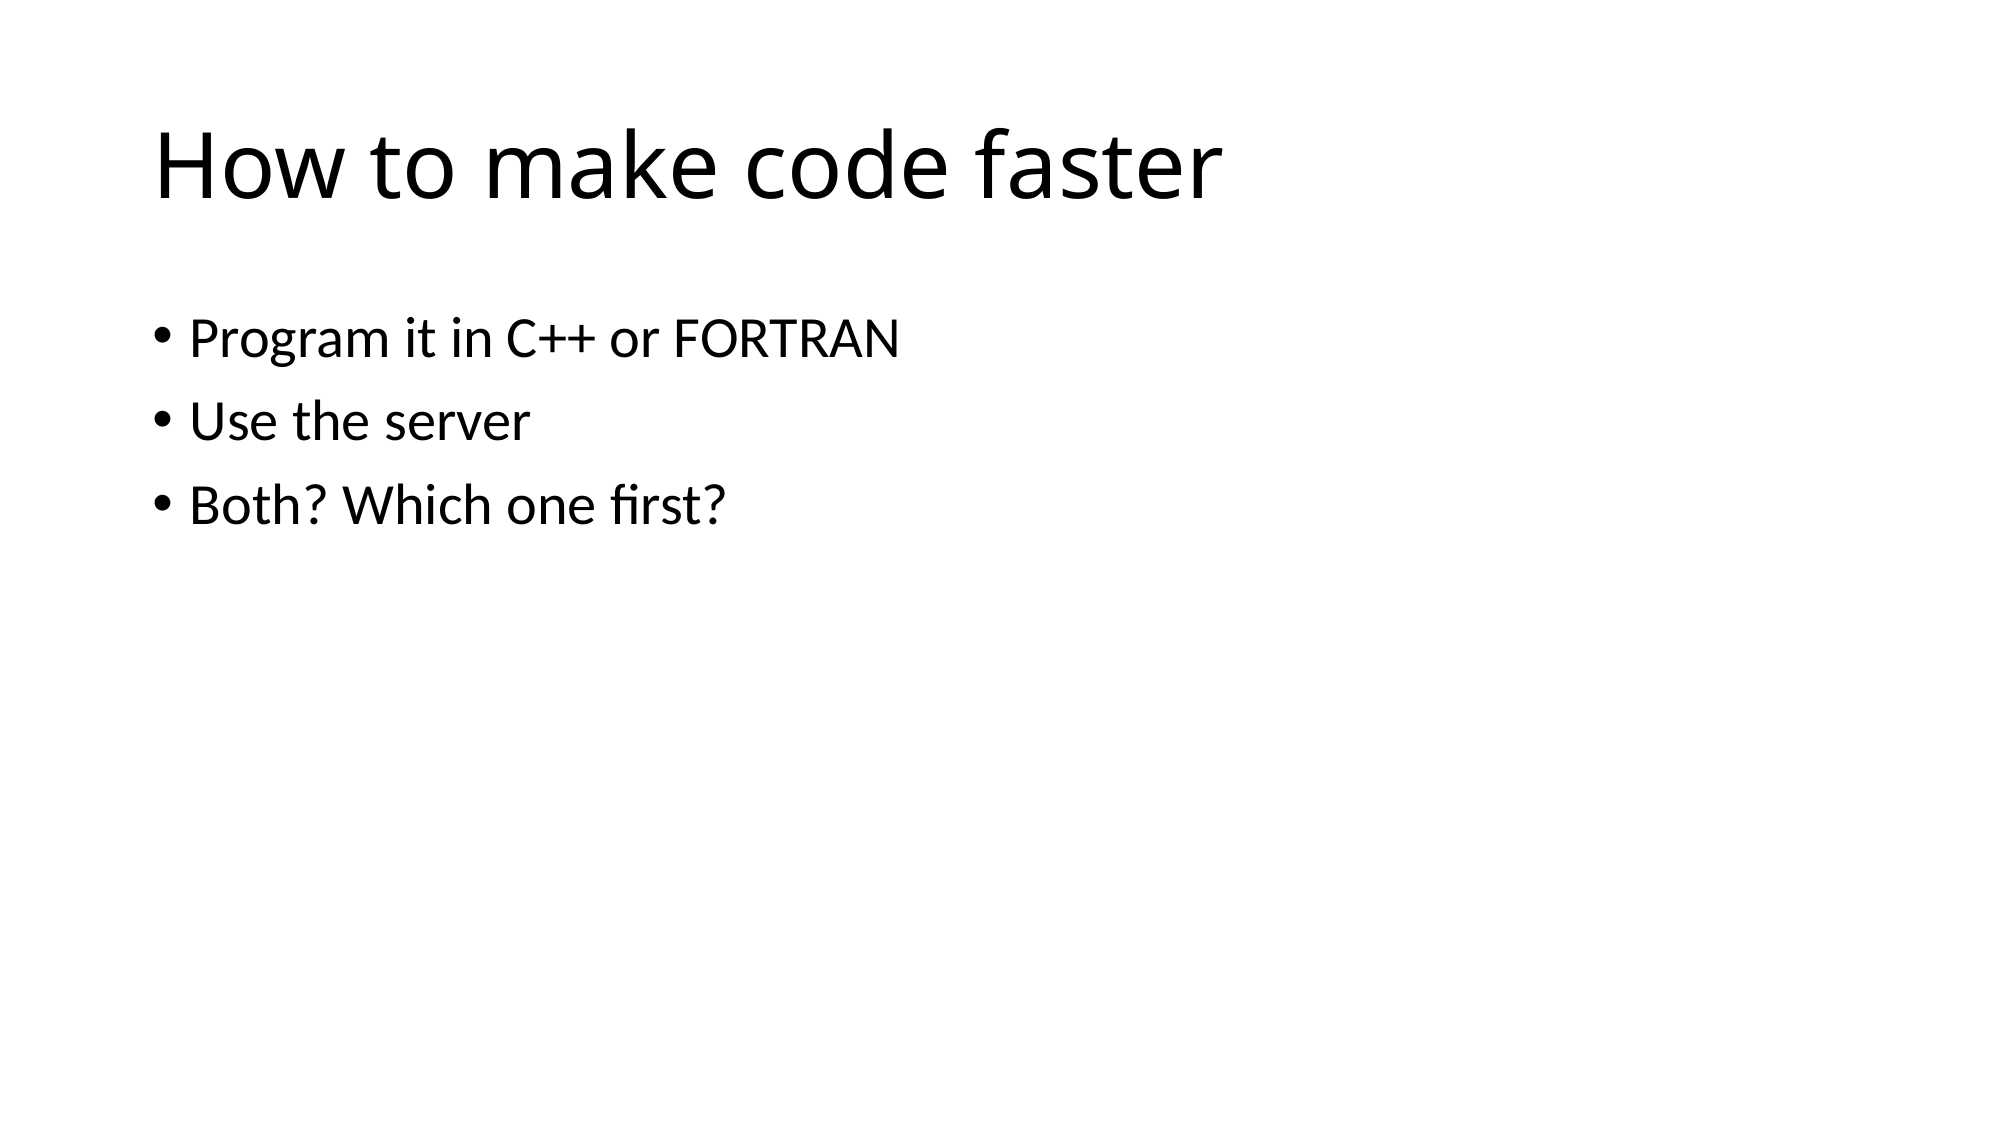

# How to make code faster
Program it in C++ or FORTRAN
Use the server
Both? Which one first?